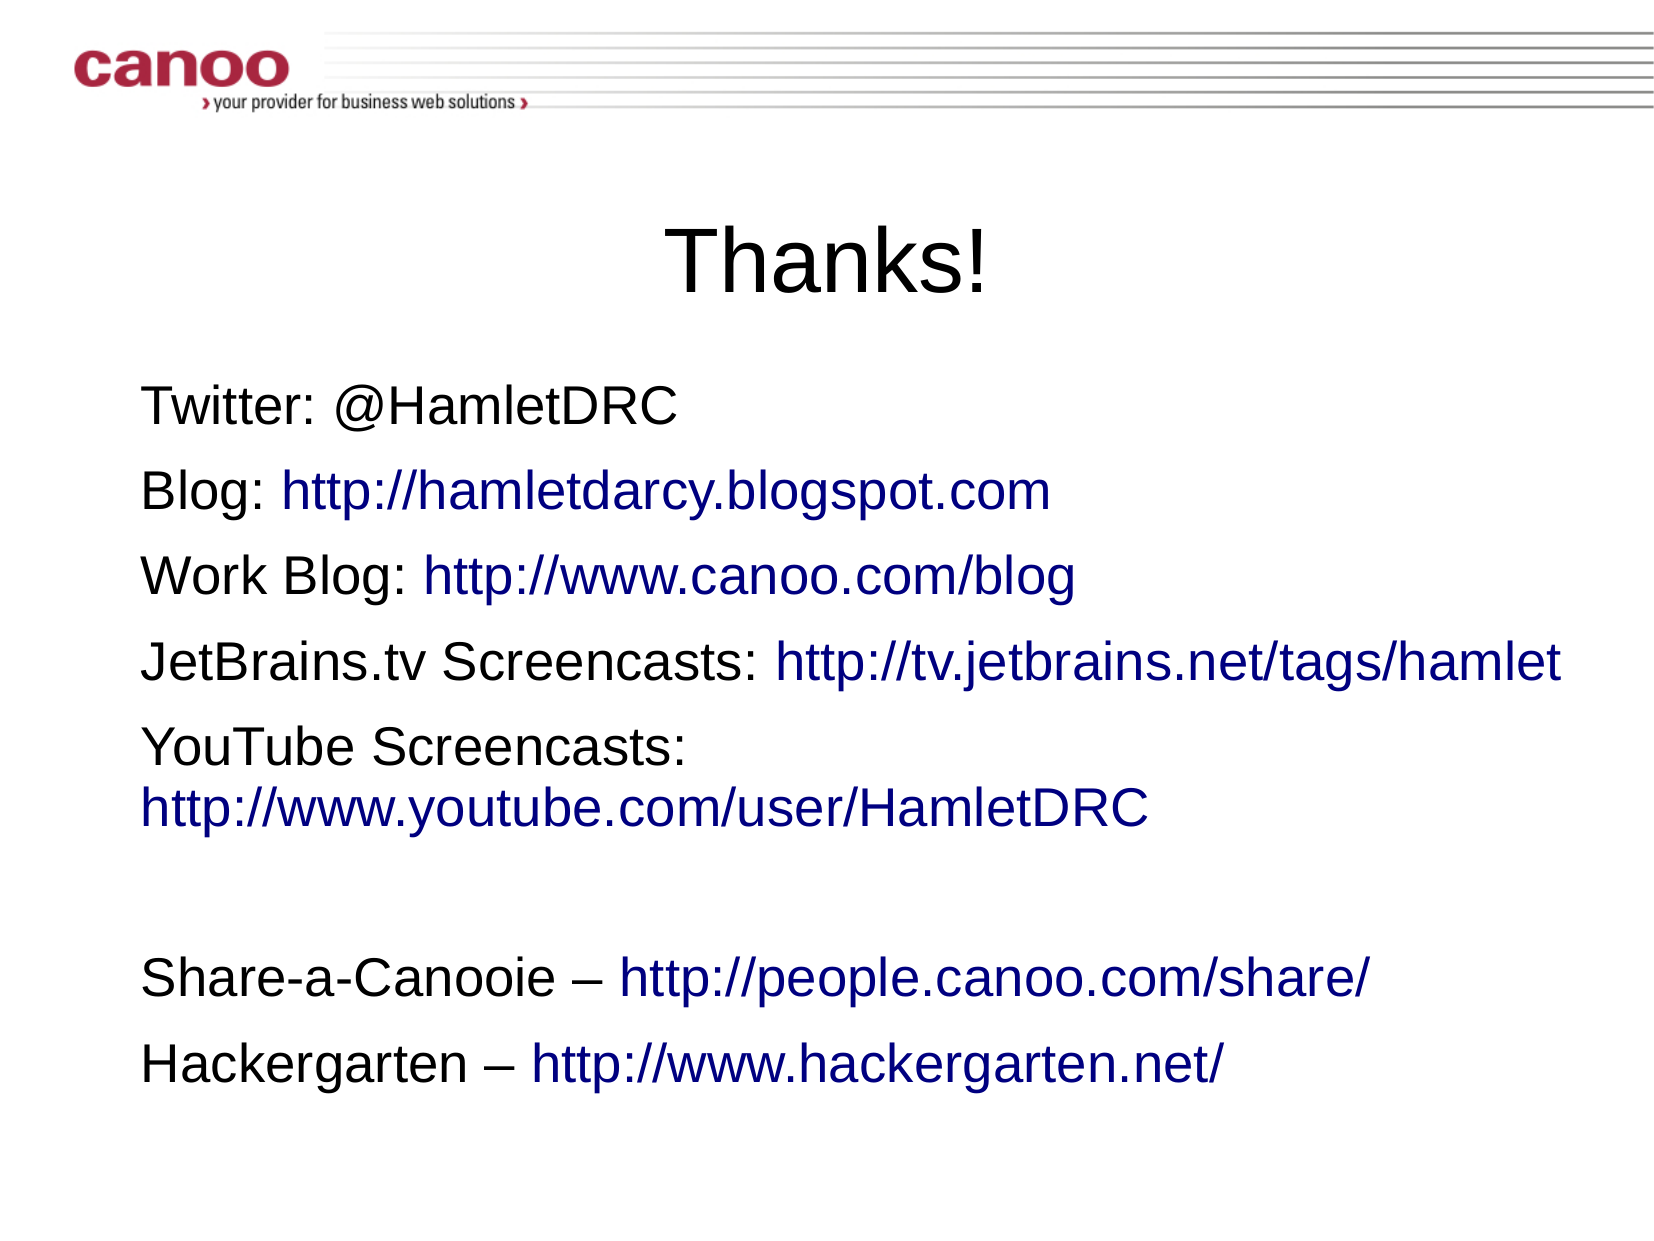

Thanks!
# Twitter: @HamletDRC
Blog: http://hamletdarcy.blogspot.com
Work Blog: http://www.canoo.com/blog
JetBrains.tv Screencasts: http://tv.jetbrains.net/tags/hamlet
YouTube Screencasts: http://www.youtube.com/user/HamletDRC
Share-a-Canooie – http://people.canoo.com/share/
Hackergarten – http://www.hackergarten.net/